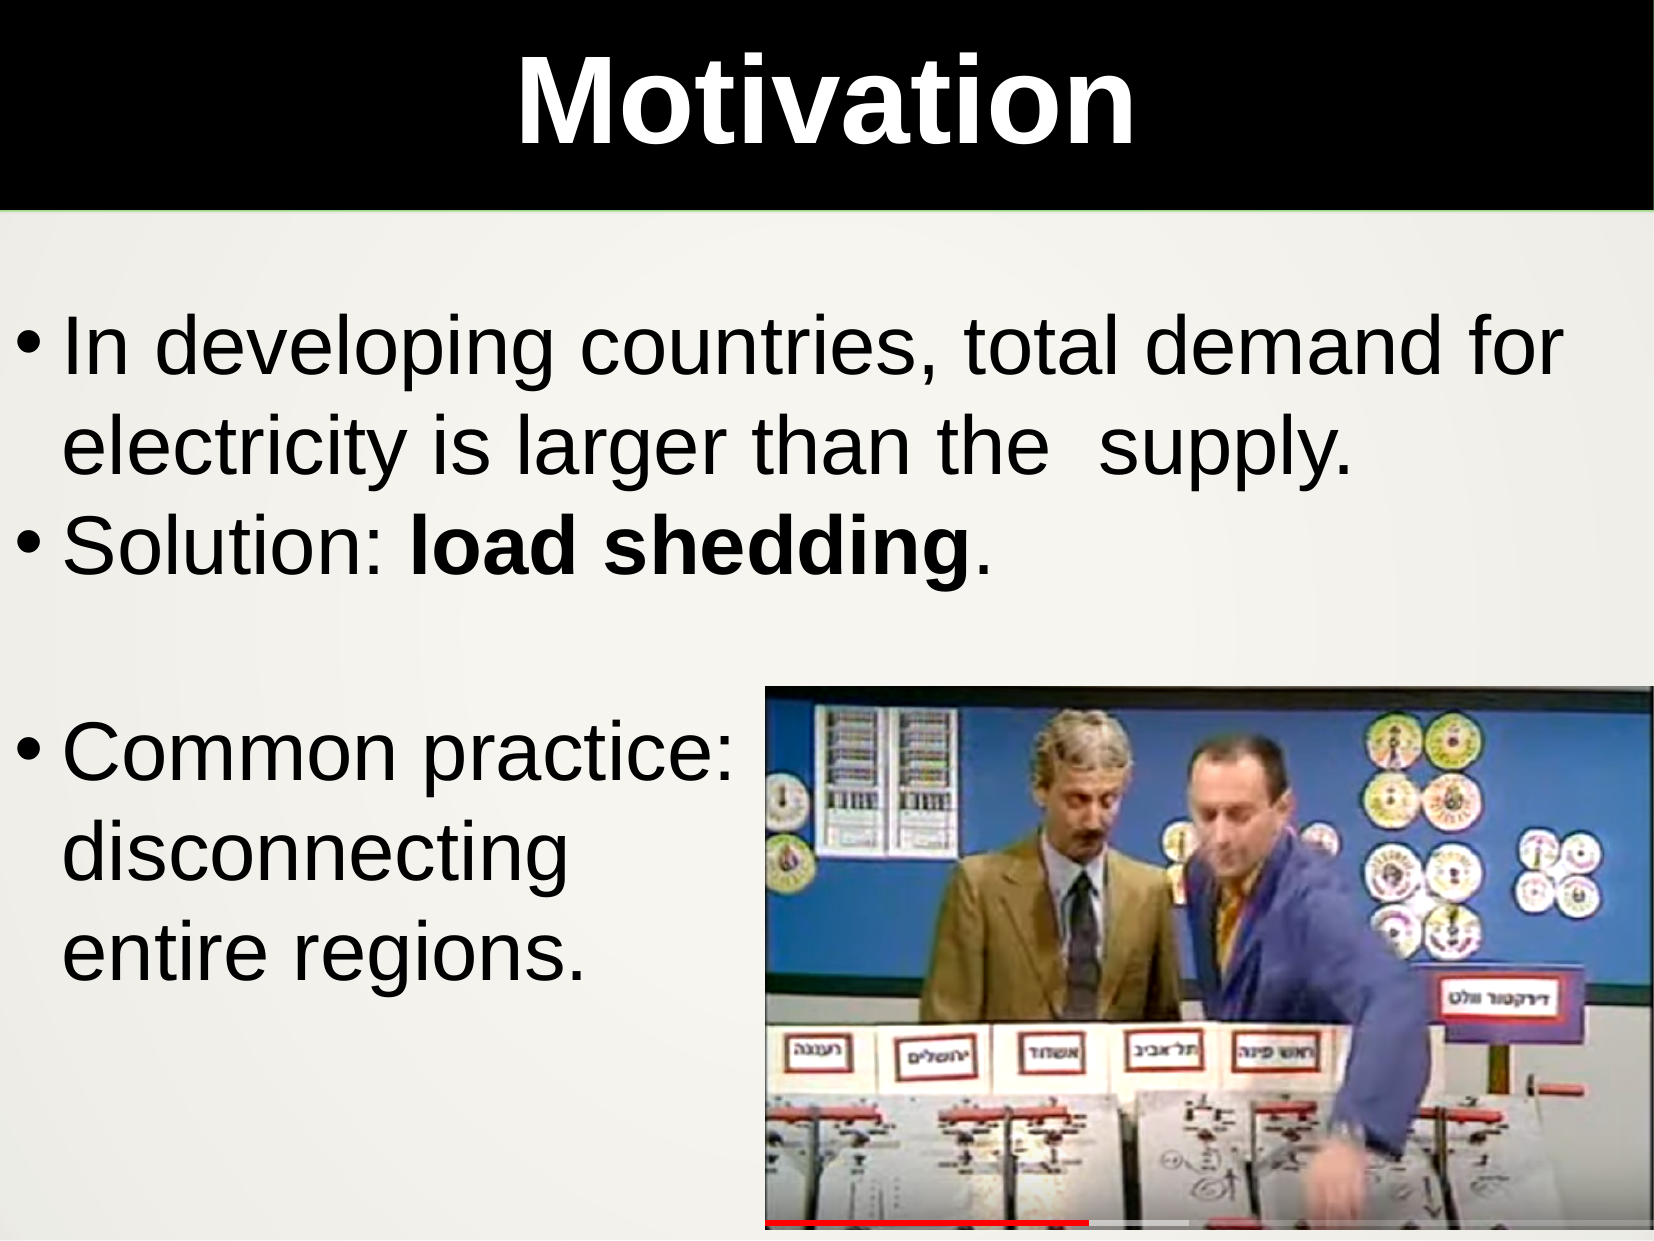

# Motivation
In developing countries, total demand for electricity is larger than the supply.
Solution: load shedding.
Common practice: disconnecting entire regions.